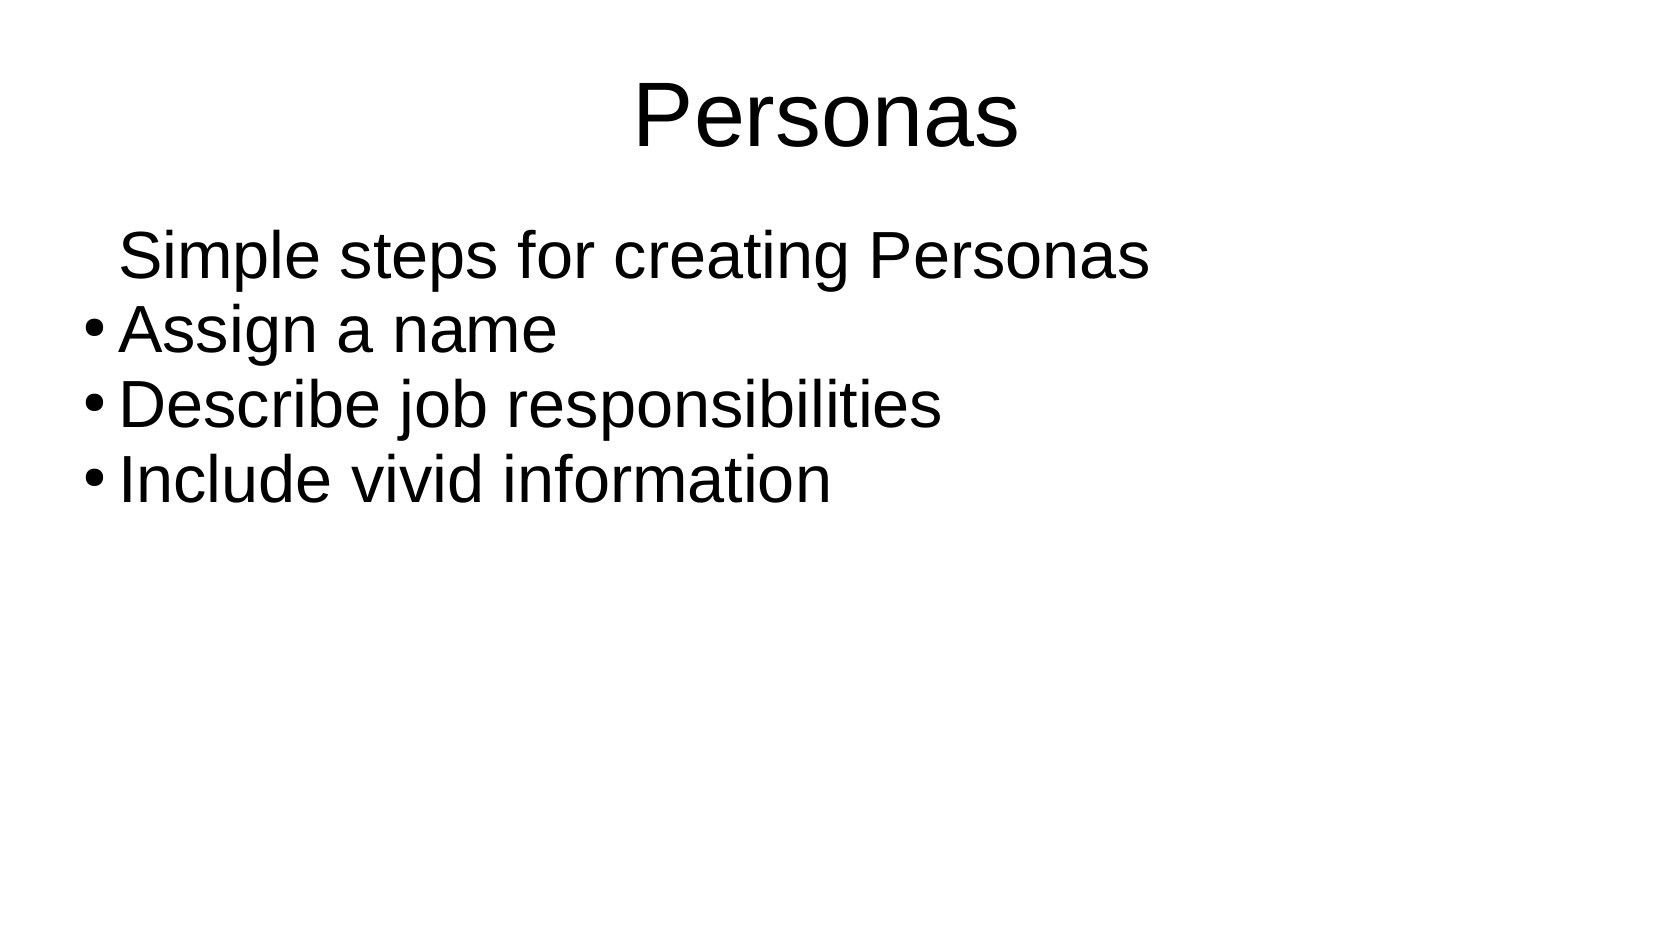

# Personas
Simple steps for creating Personas
Assign a name
Describe job responsibilities
Include vivid information